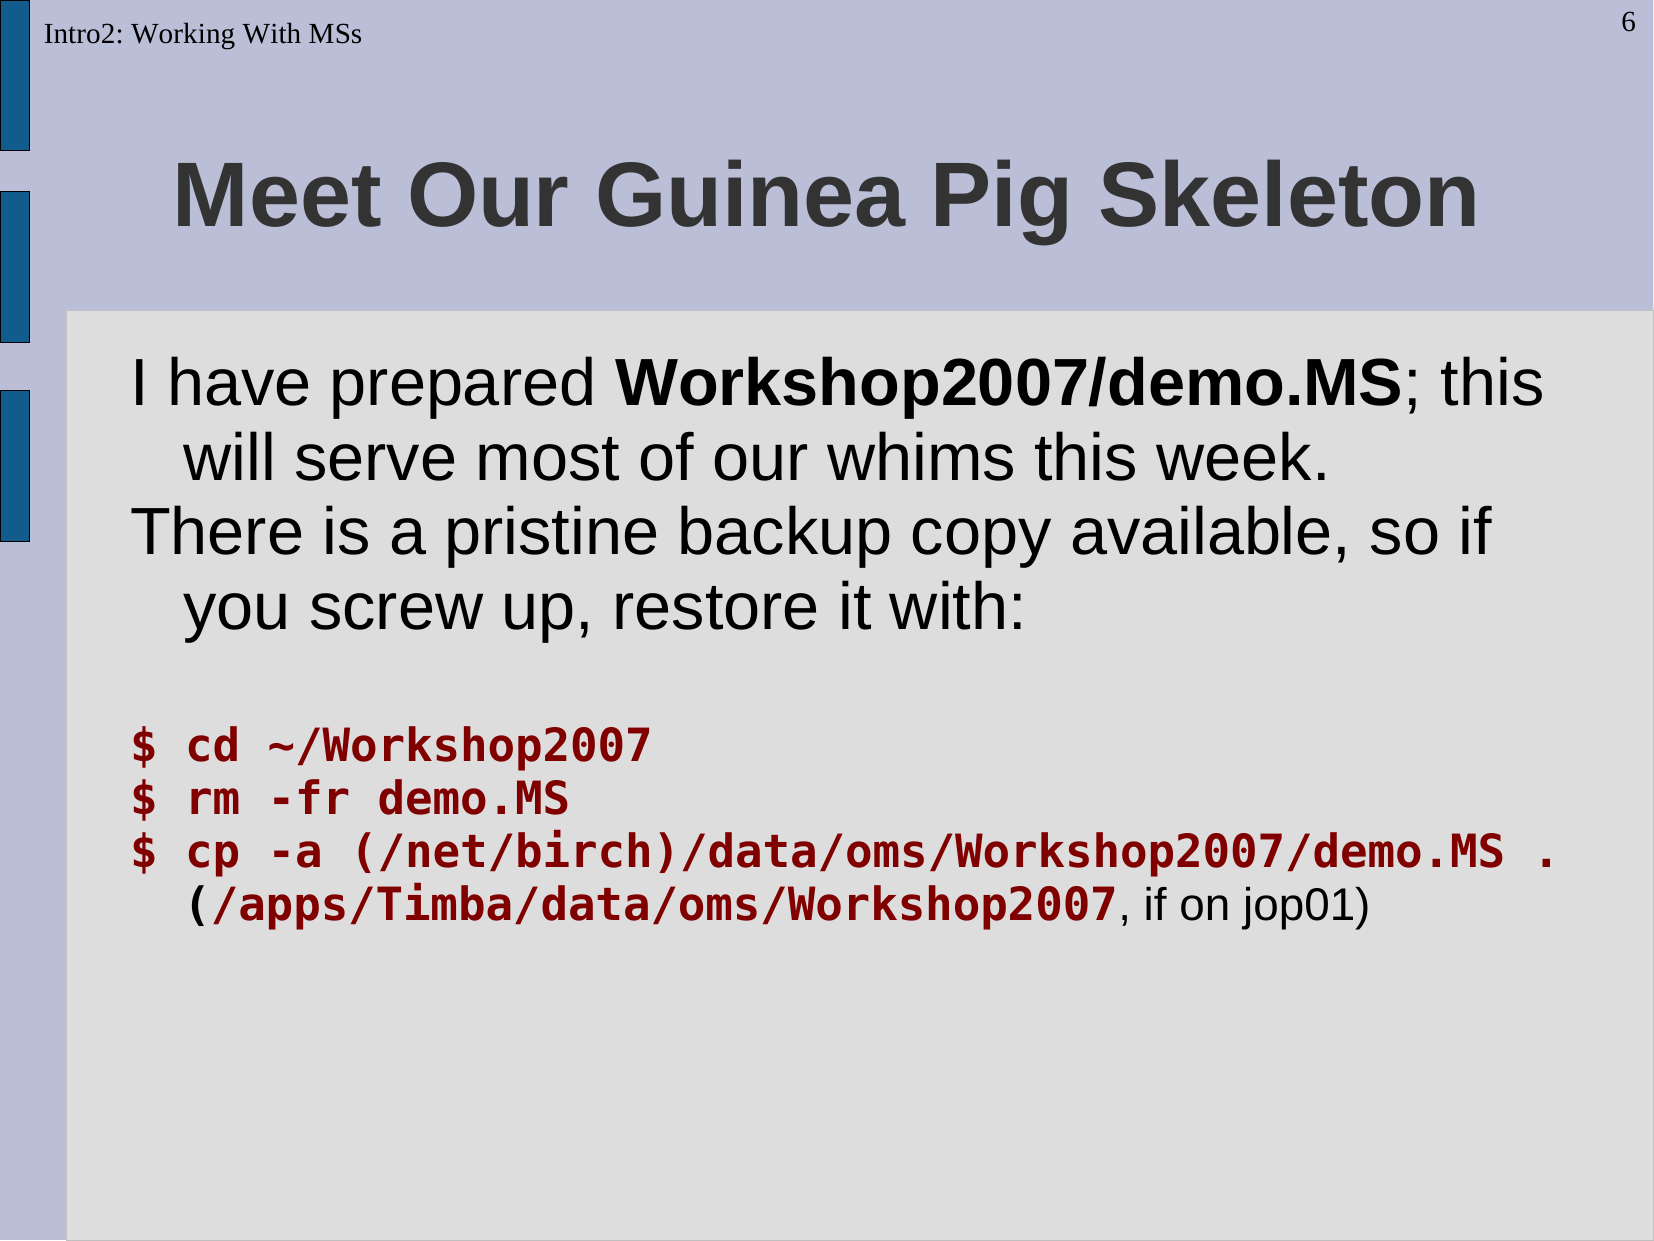

6
Intro2: Working With MSs
# Meet Our Guinea Pig Skeleton
I have prepared Workshop2007/demo.MS; this will serve most of our whims this week.
There is a pristine backup copy available, so if you screw up, restore it with:
$ cd ~/Workshop2007
$ rm -fr demo.MS
$ cp -a (/net/birch)/data/oms/Workshop2007/demo.MS . (/apps/Timba/data/oms/Workshop2007, if on jop01)